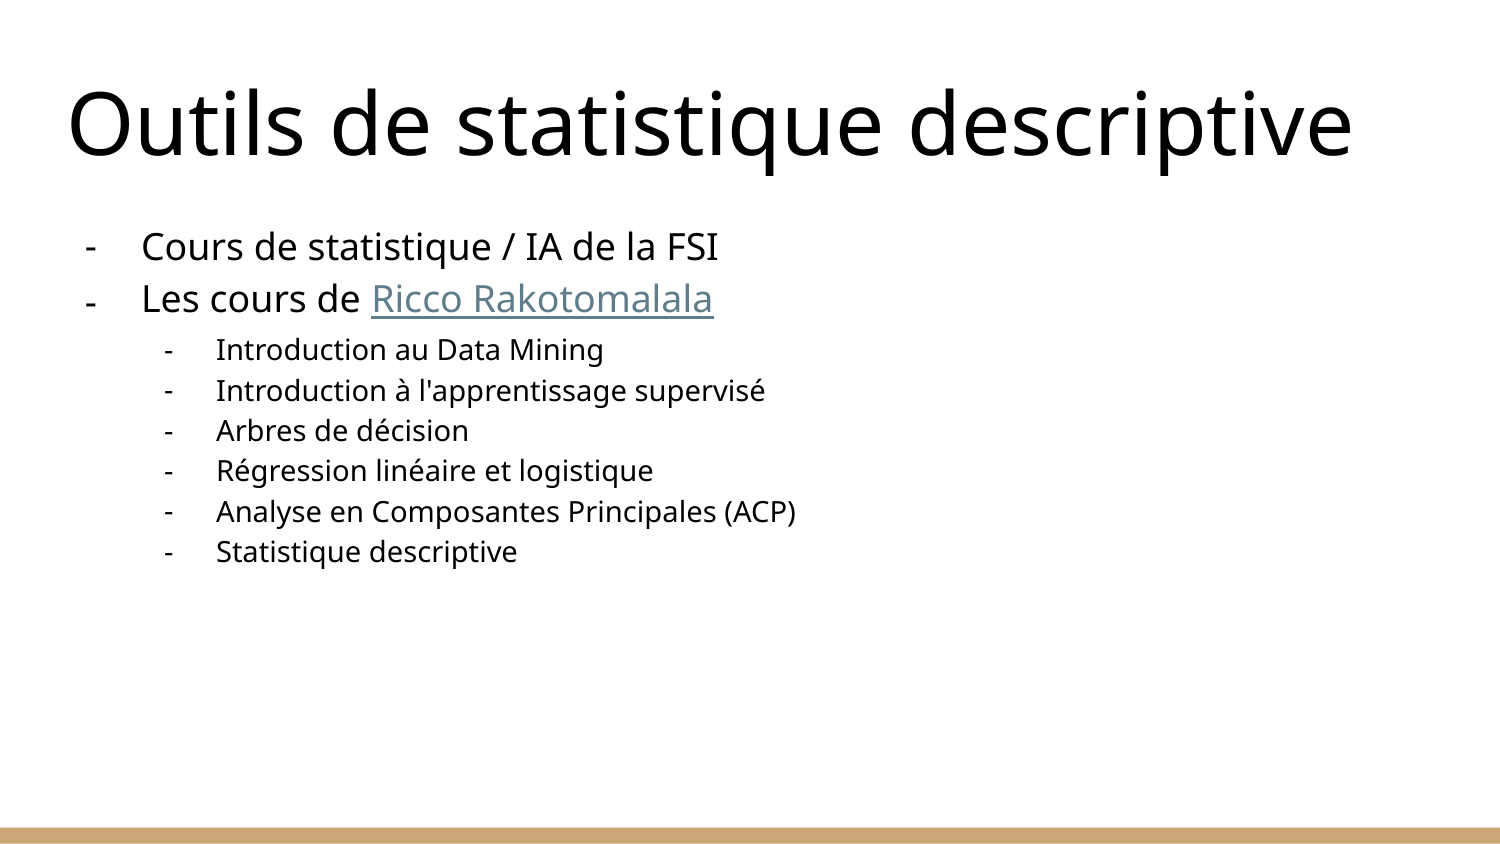

# Outils de statistique descriptive
Cours de statistique / IA de la FSI
Les cours de Ricco Rakotomalala
Introduction au Data Mining
Introduction à l'apprentissage supervisé
Arbres de décision
Régression linéaire et logistique
Analyse en Composantes Principales (ACP)
Statistique descriptive